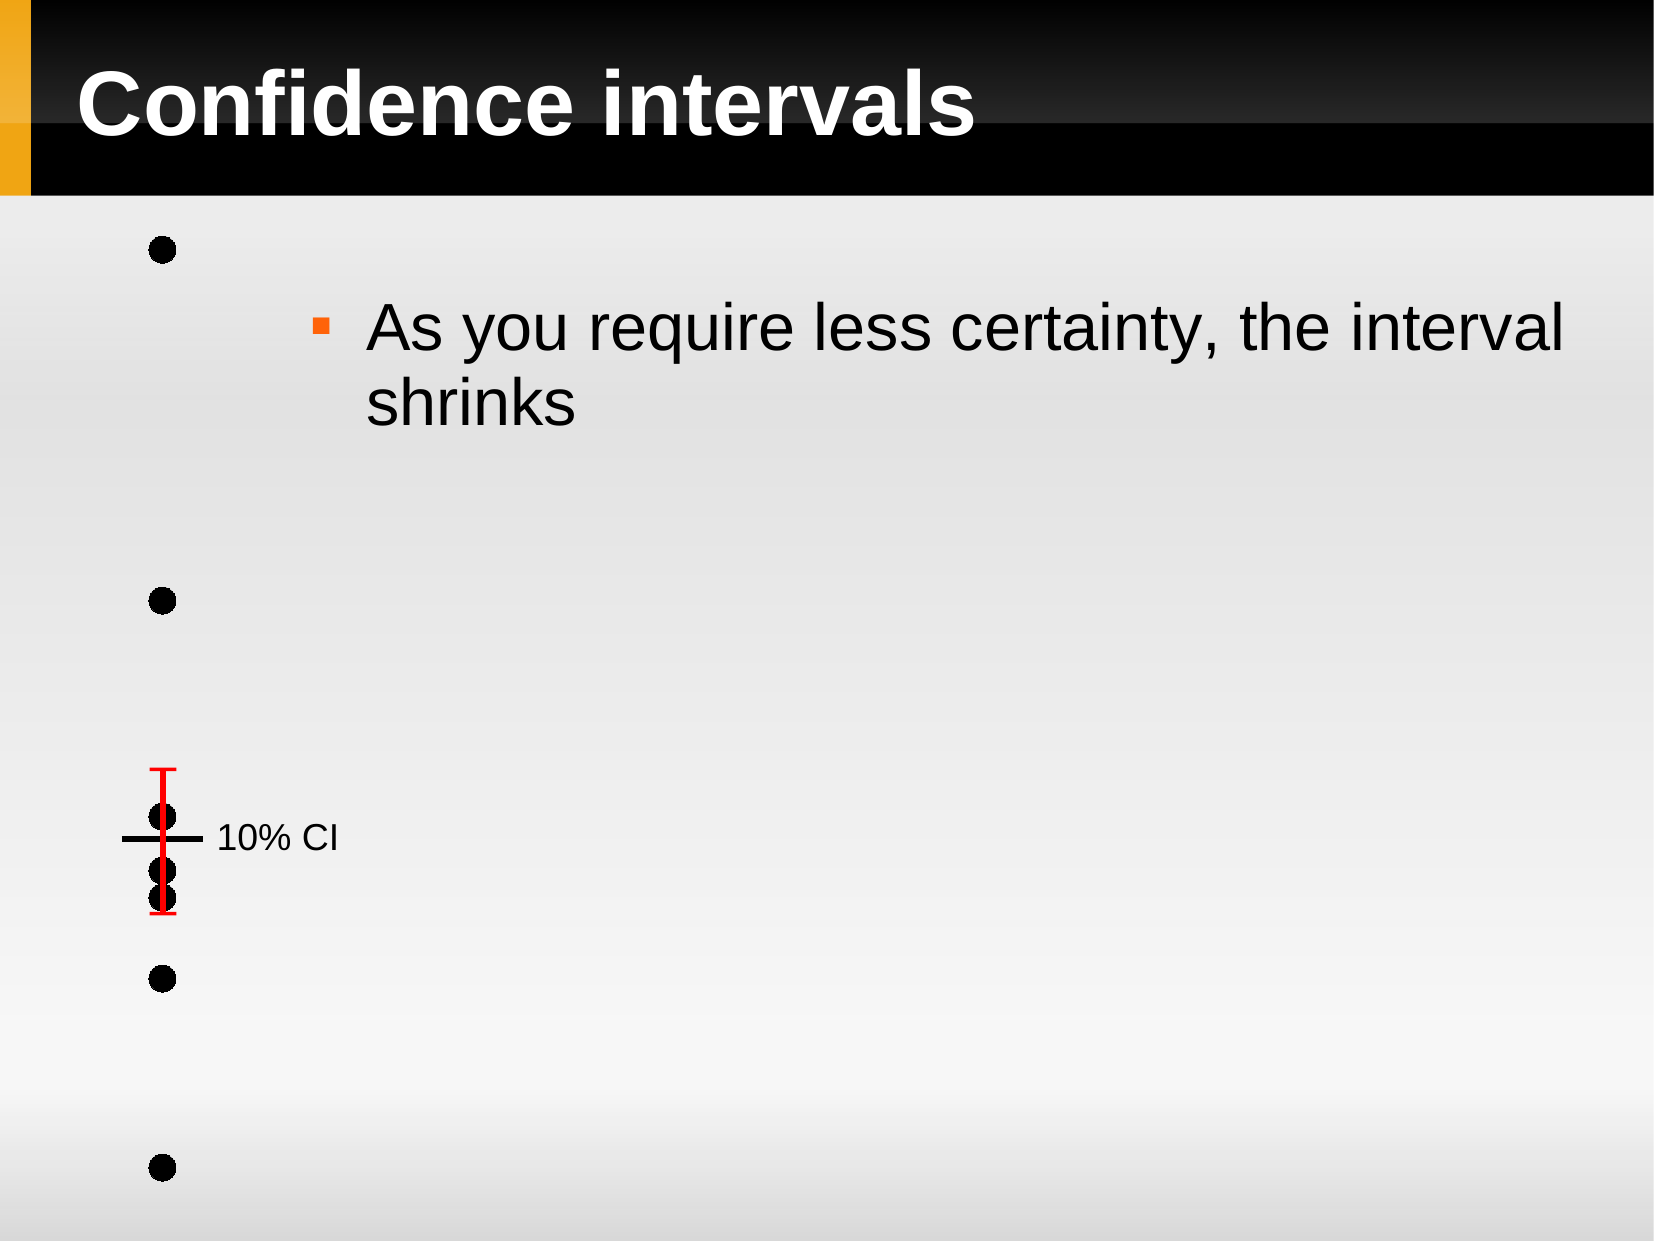

# Confidence intervals
As you require less certainty, the interval shrinks
10% CI